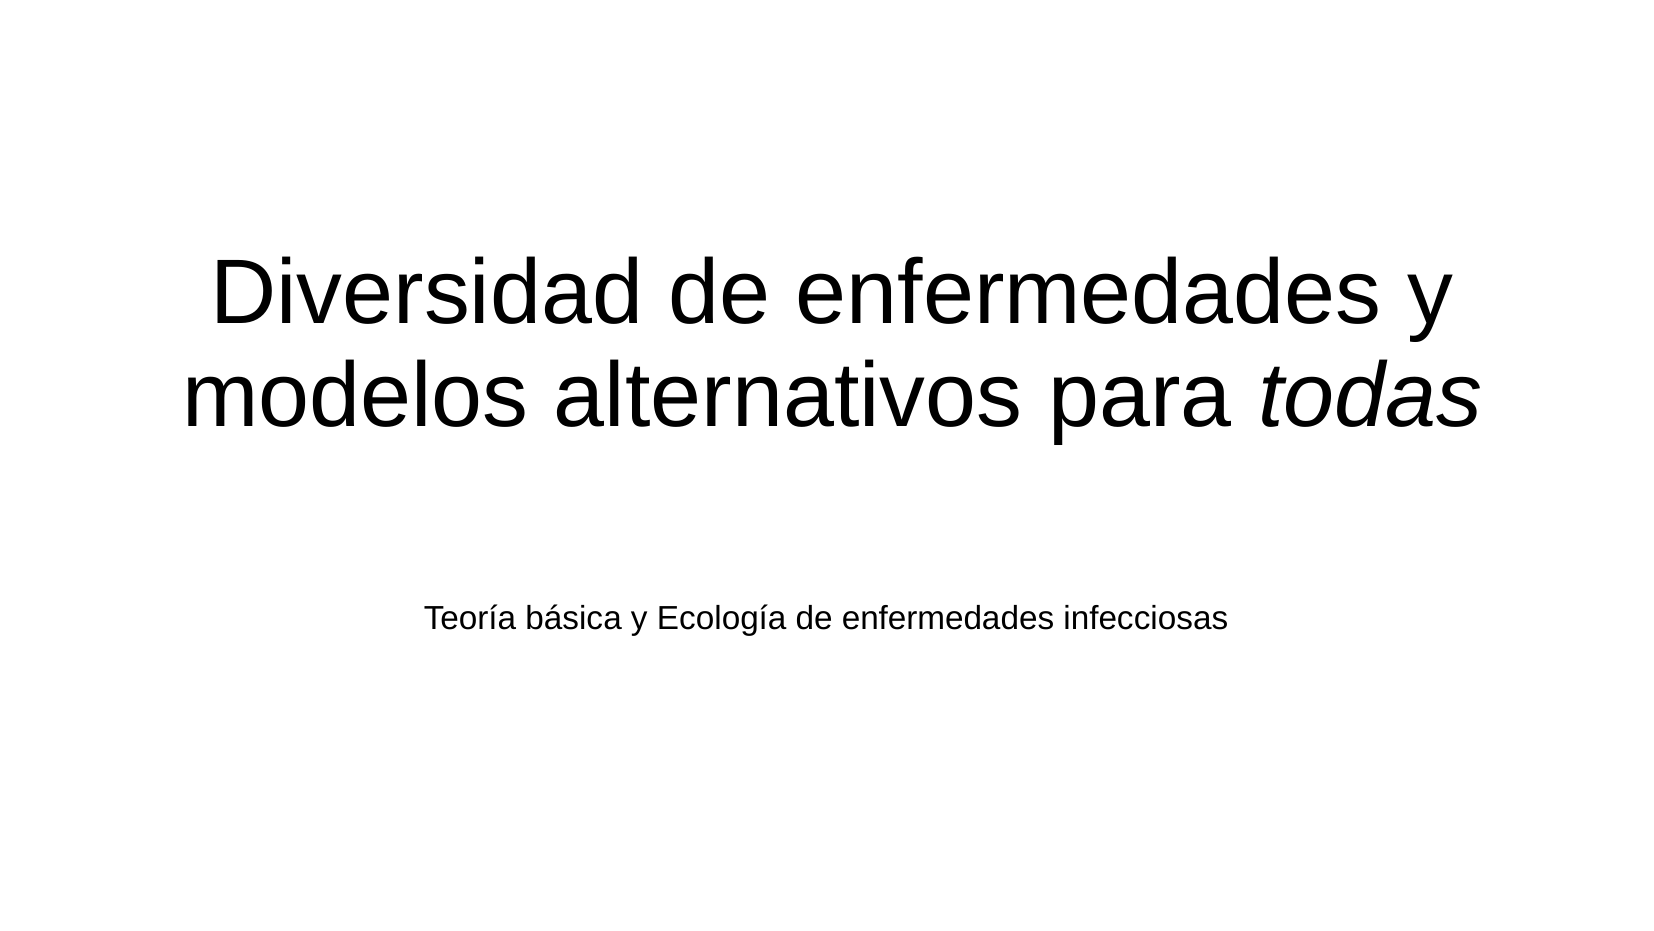

# Diversidad de enfermedades y modelos alternativos para todas
Teoría básica y Ecología de enfermedades infecciosas